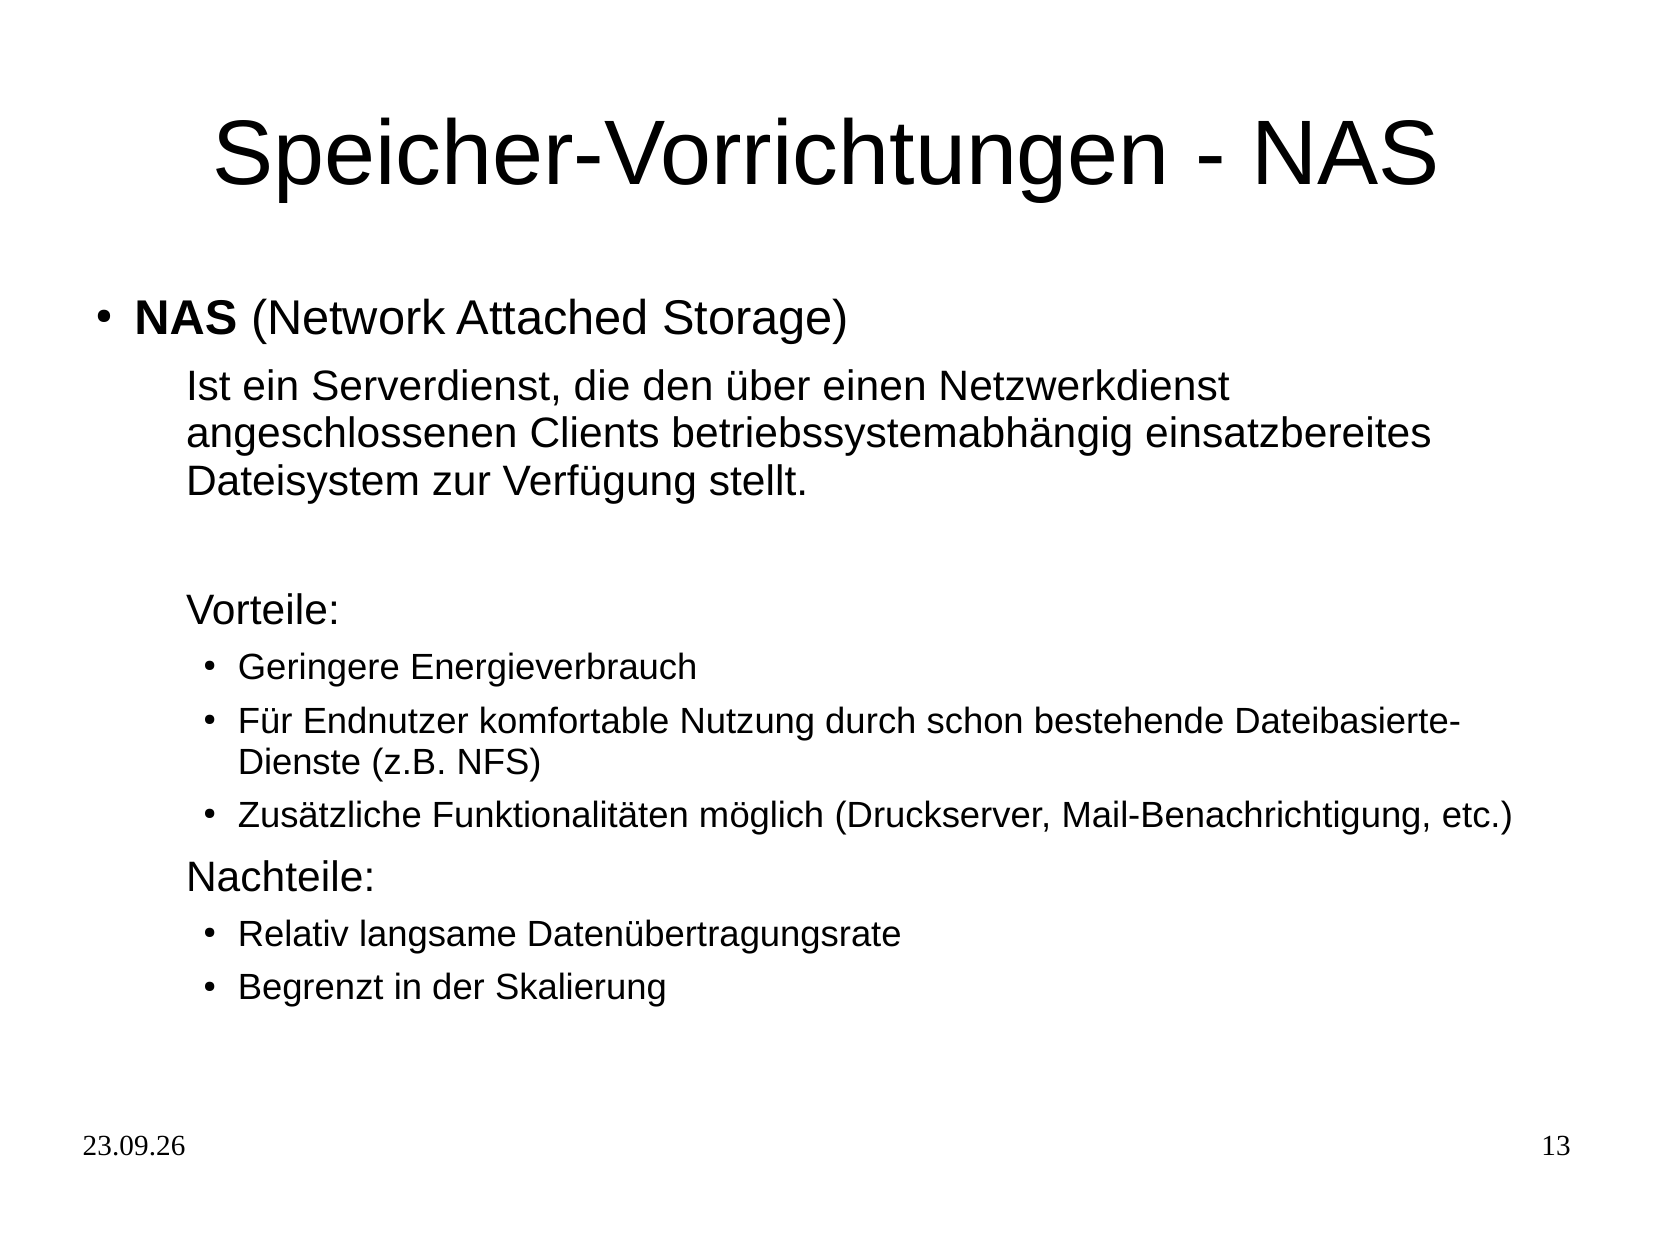

Speicher-Vorrichtungen - NAS
# NAS (Network Attached Storage)
Ist ein Serverdienst, die den über einen Netzwerkdienst angeschlossenen Clients betriebssystemabhängig einsatzbereites Dateisystem zur Verfügung stellt.
Vorteile:
Geringere Energieverbrauch
Für Endnutzer komfortable Nutzung durch schon bestehende Dateibasierte-Dienste (z.B. NFS)
Zusätzliche Funktionalitäten möglich (Druckserver, Mail-Benachrichtigung, etc.)
Nachteile:
Relativ langsame Datenübertragungsrate
Begrenzt in der Skalierung
13